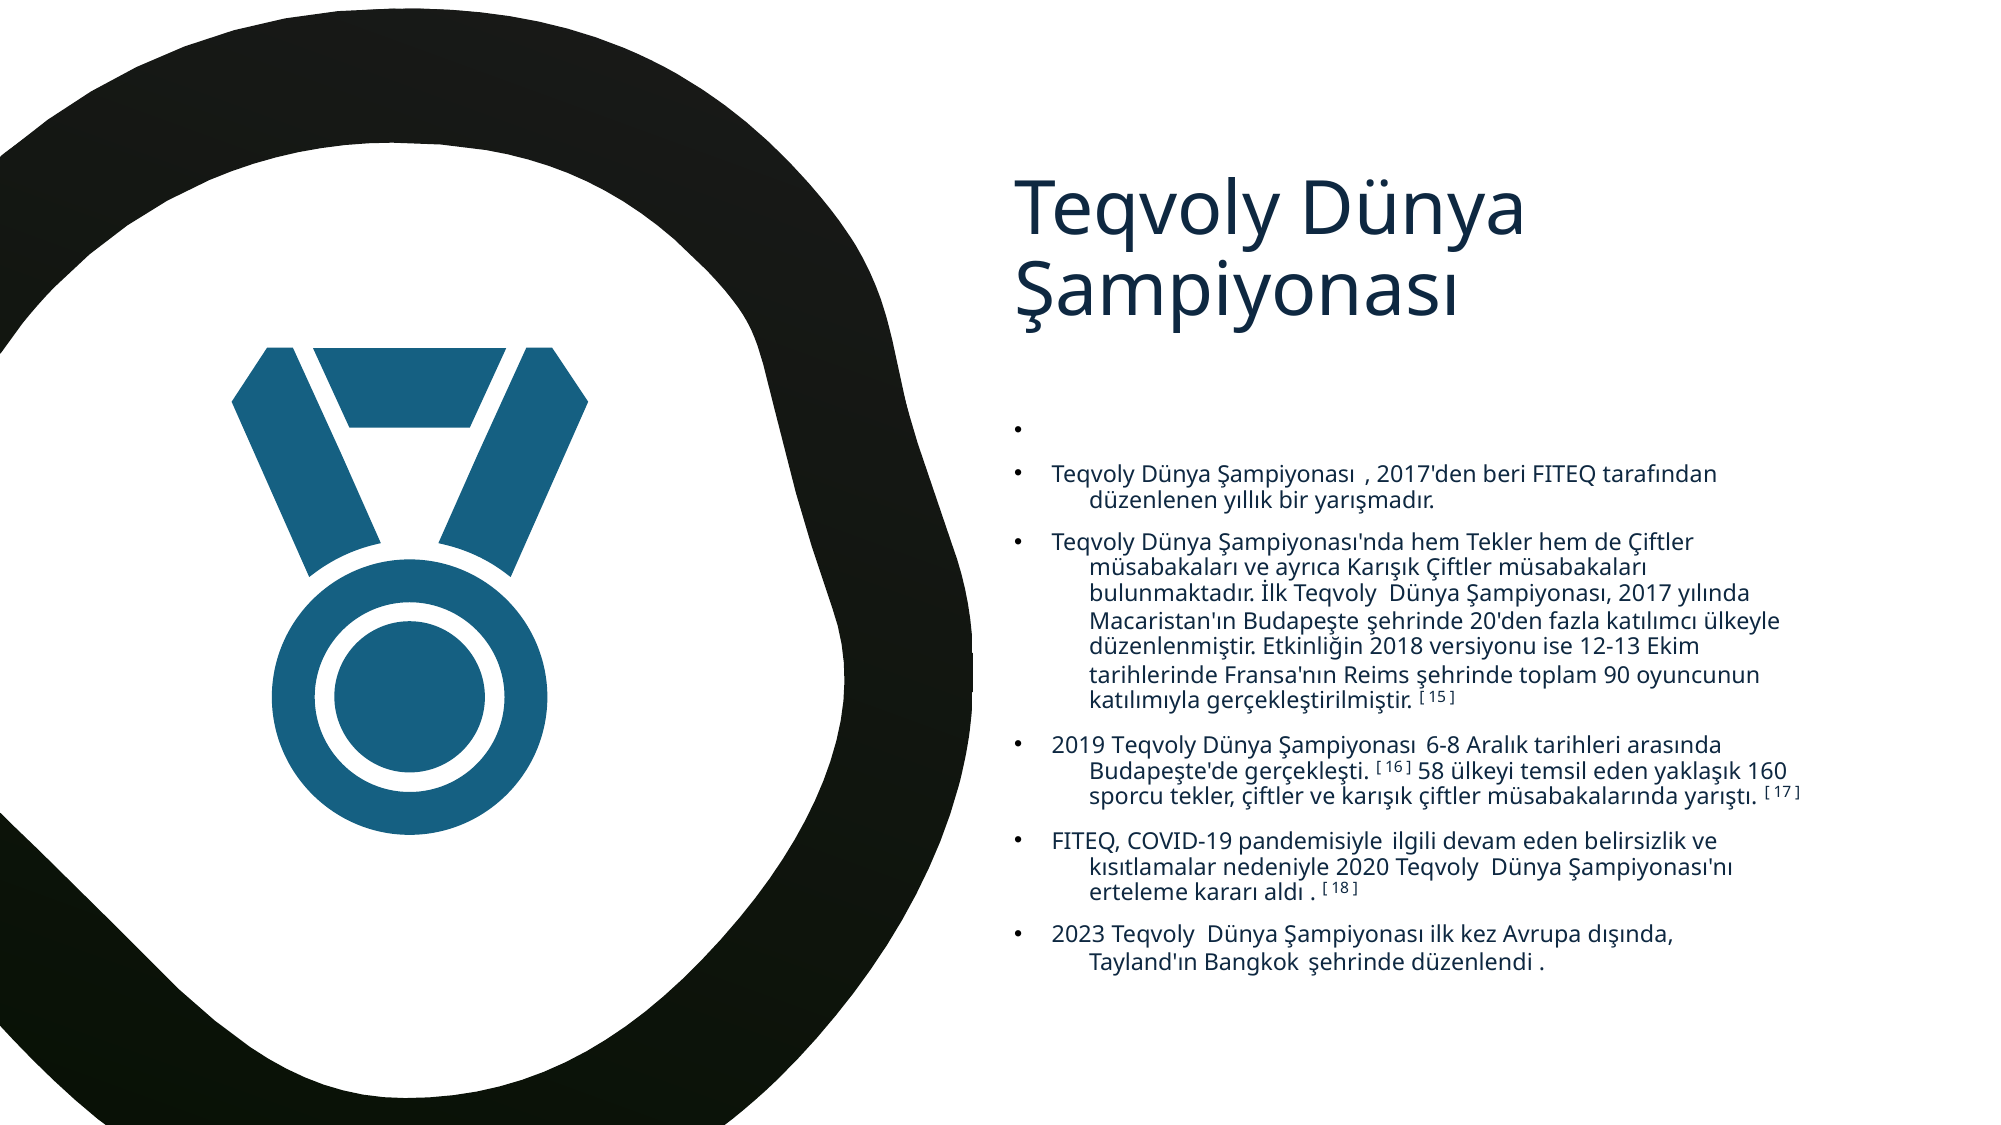

# Teqvoly Dünya Şampiyonası
Teqvoly Dünya Şampiyonası , 2017'den beri FITEQ tarafından düzenlenen yıllık bir yarışmadır.
Teqvoly Dünya Şampiyonası'nda hem Tekler hem de Çiftler müsabakaları ve ayrıca Karışık Çiftler müsabakaları bulunmaktadır. İlk Teqvoly  Dünya Şampiyonası, 2017 yılında Macaristan'ın Budapeşte şehrinde 20'den fazla katılımcı ülkeyle düzenlenmiştir. Etkinliğin 2018 versiyonu ise 12-13 Ekim tarihlerinde Fransa'nın Reims şehrinde toplam 90 oyuncunun katılımıyla gerçekleştirilmiştir. [ 15 ]
2019 Teqvoly Dünya Şampiyonası 6-8 Aralık tarihleri arasında Budapeşte'de gerçekleşti. [ 16 ] 58 ülkeyi temsil eden yaklaşık 160 sporcu tekler, çiftler ve karışık çiftler müsabakalarında yarıştı. [ 17 ]
FITEQ, COVID-19 pandemisiyle ilgili devam eden belirsizlik ve kısıtlamalar nedeniyle 2020 Teqvoly  Dünya Şampiyonası'nı erteleme kararı aldı . [ 18 ]
2023 Teqvoly Dünya Şampiyonası ilk kez Avrupa dışında, Tayland'ın Bangkok şehrinde düzenlendi .